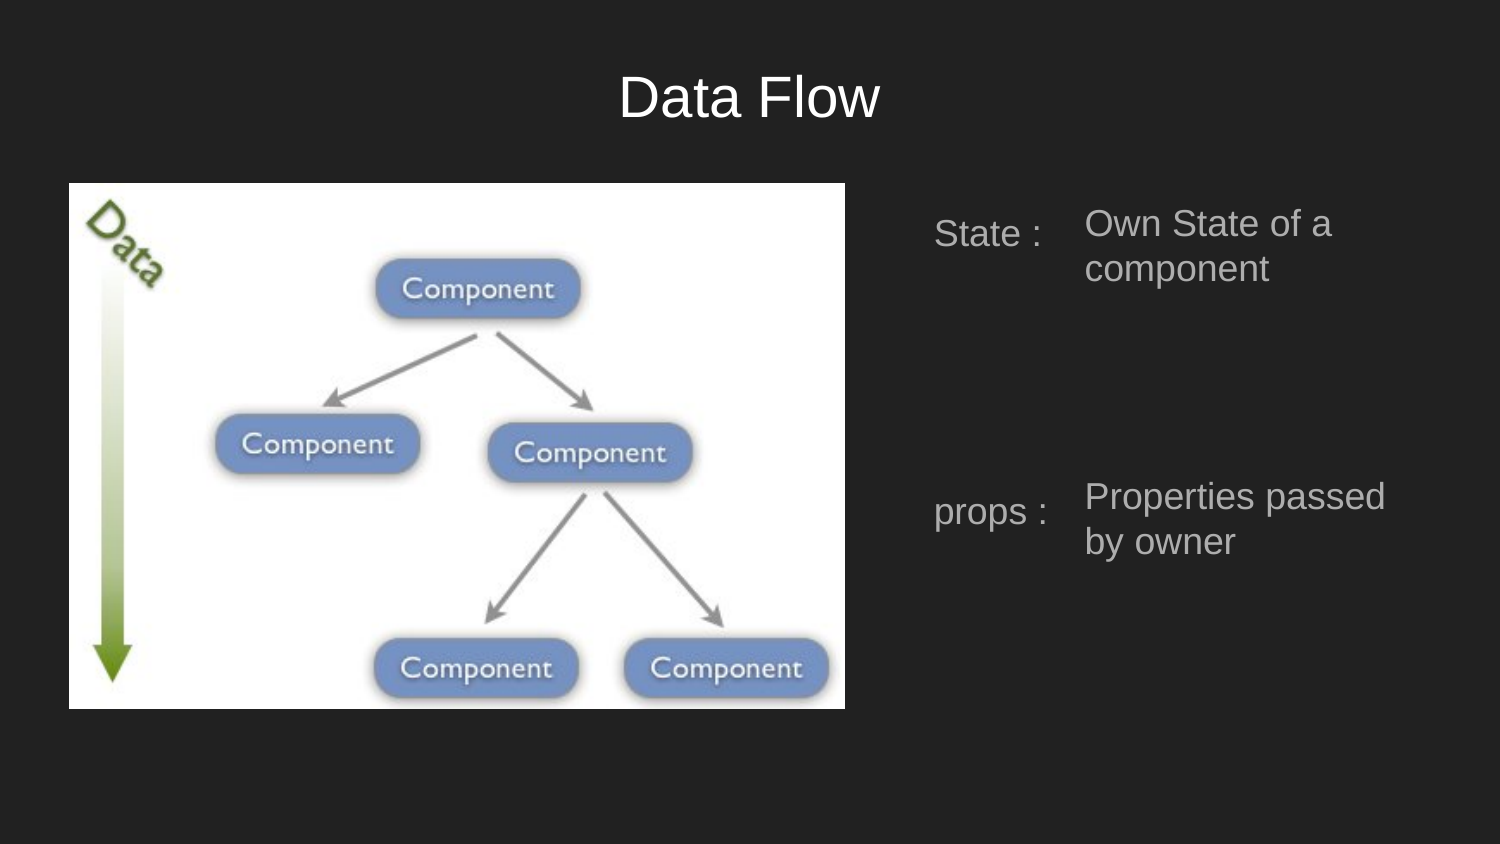

# Data Flow
Own State of a component
State :
Properties passed by owner
props :